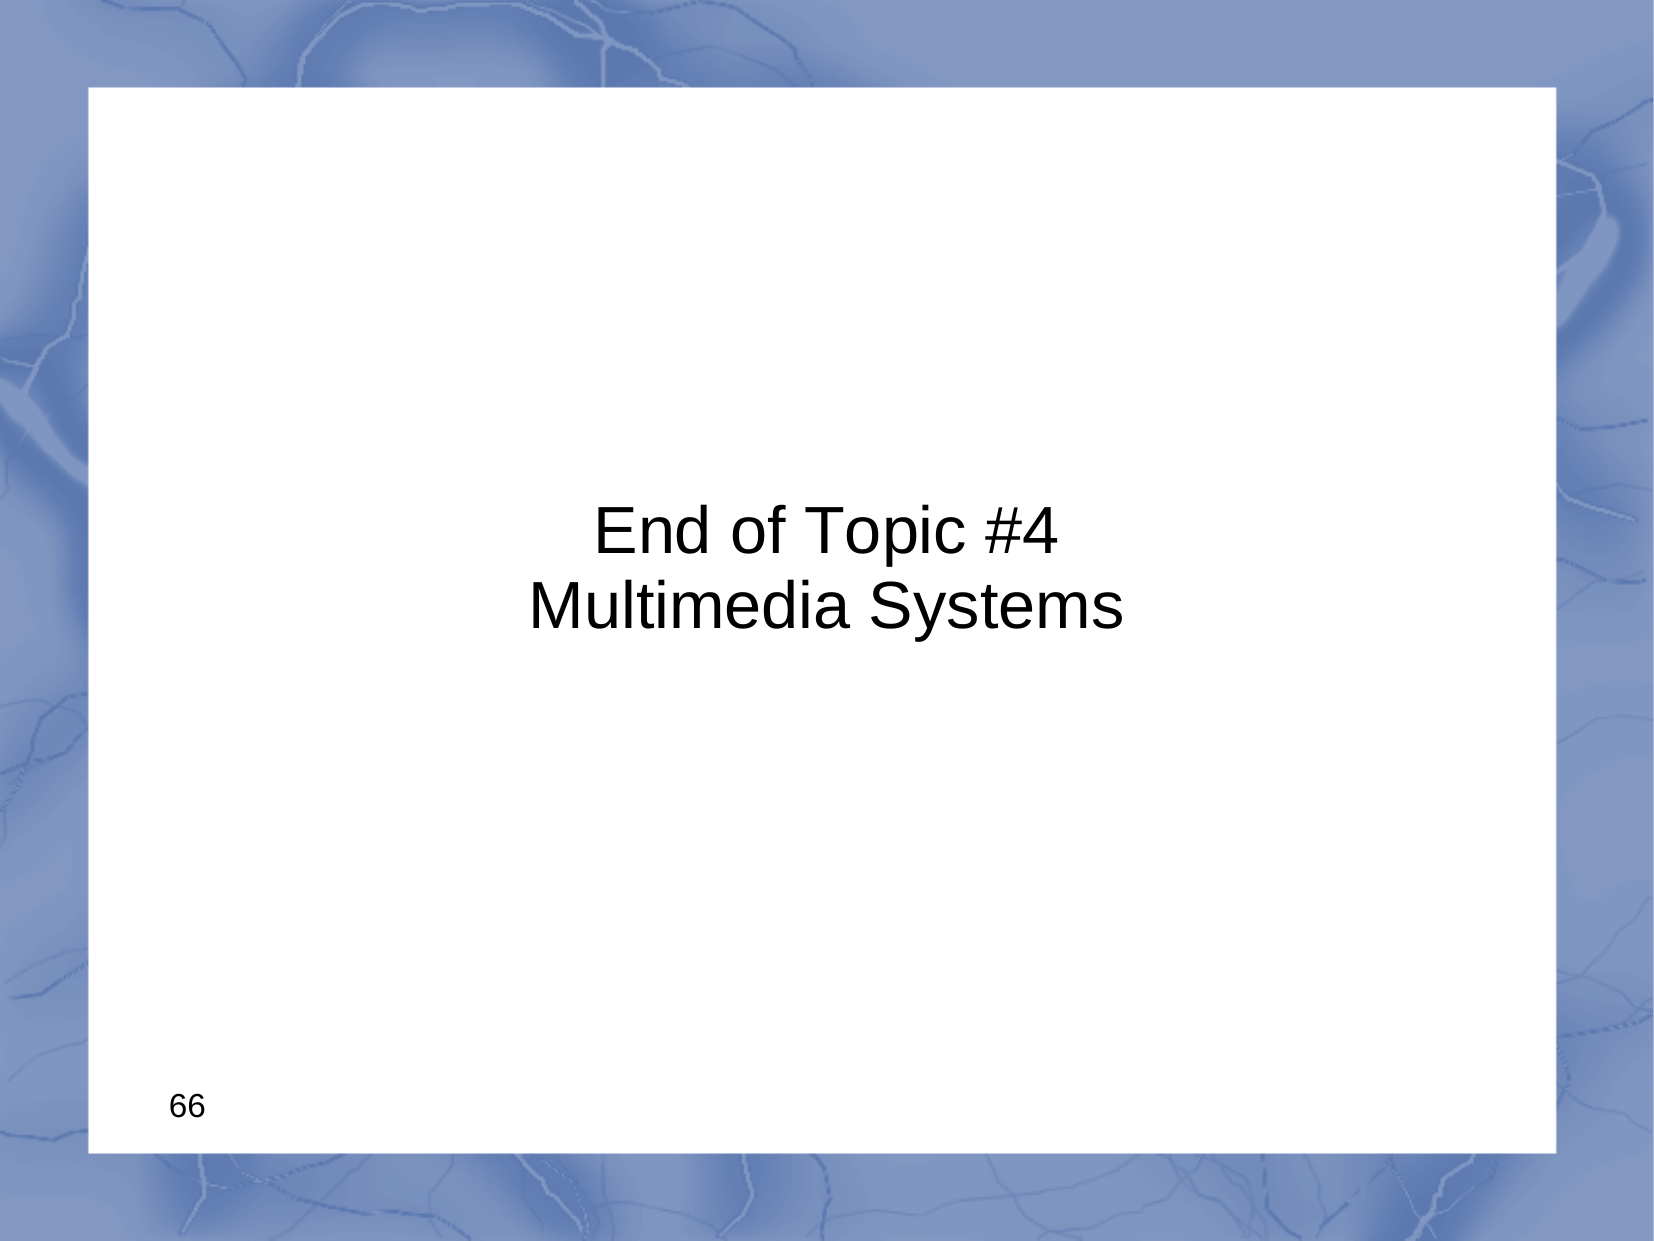

# End of Topic #4
Multimedia Systems
66